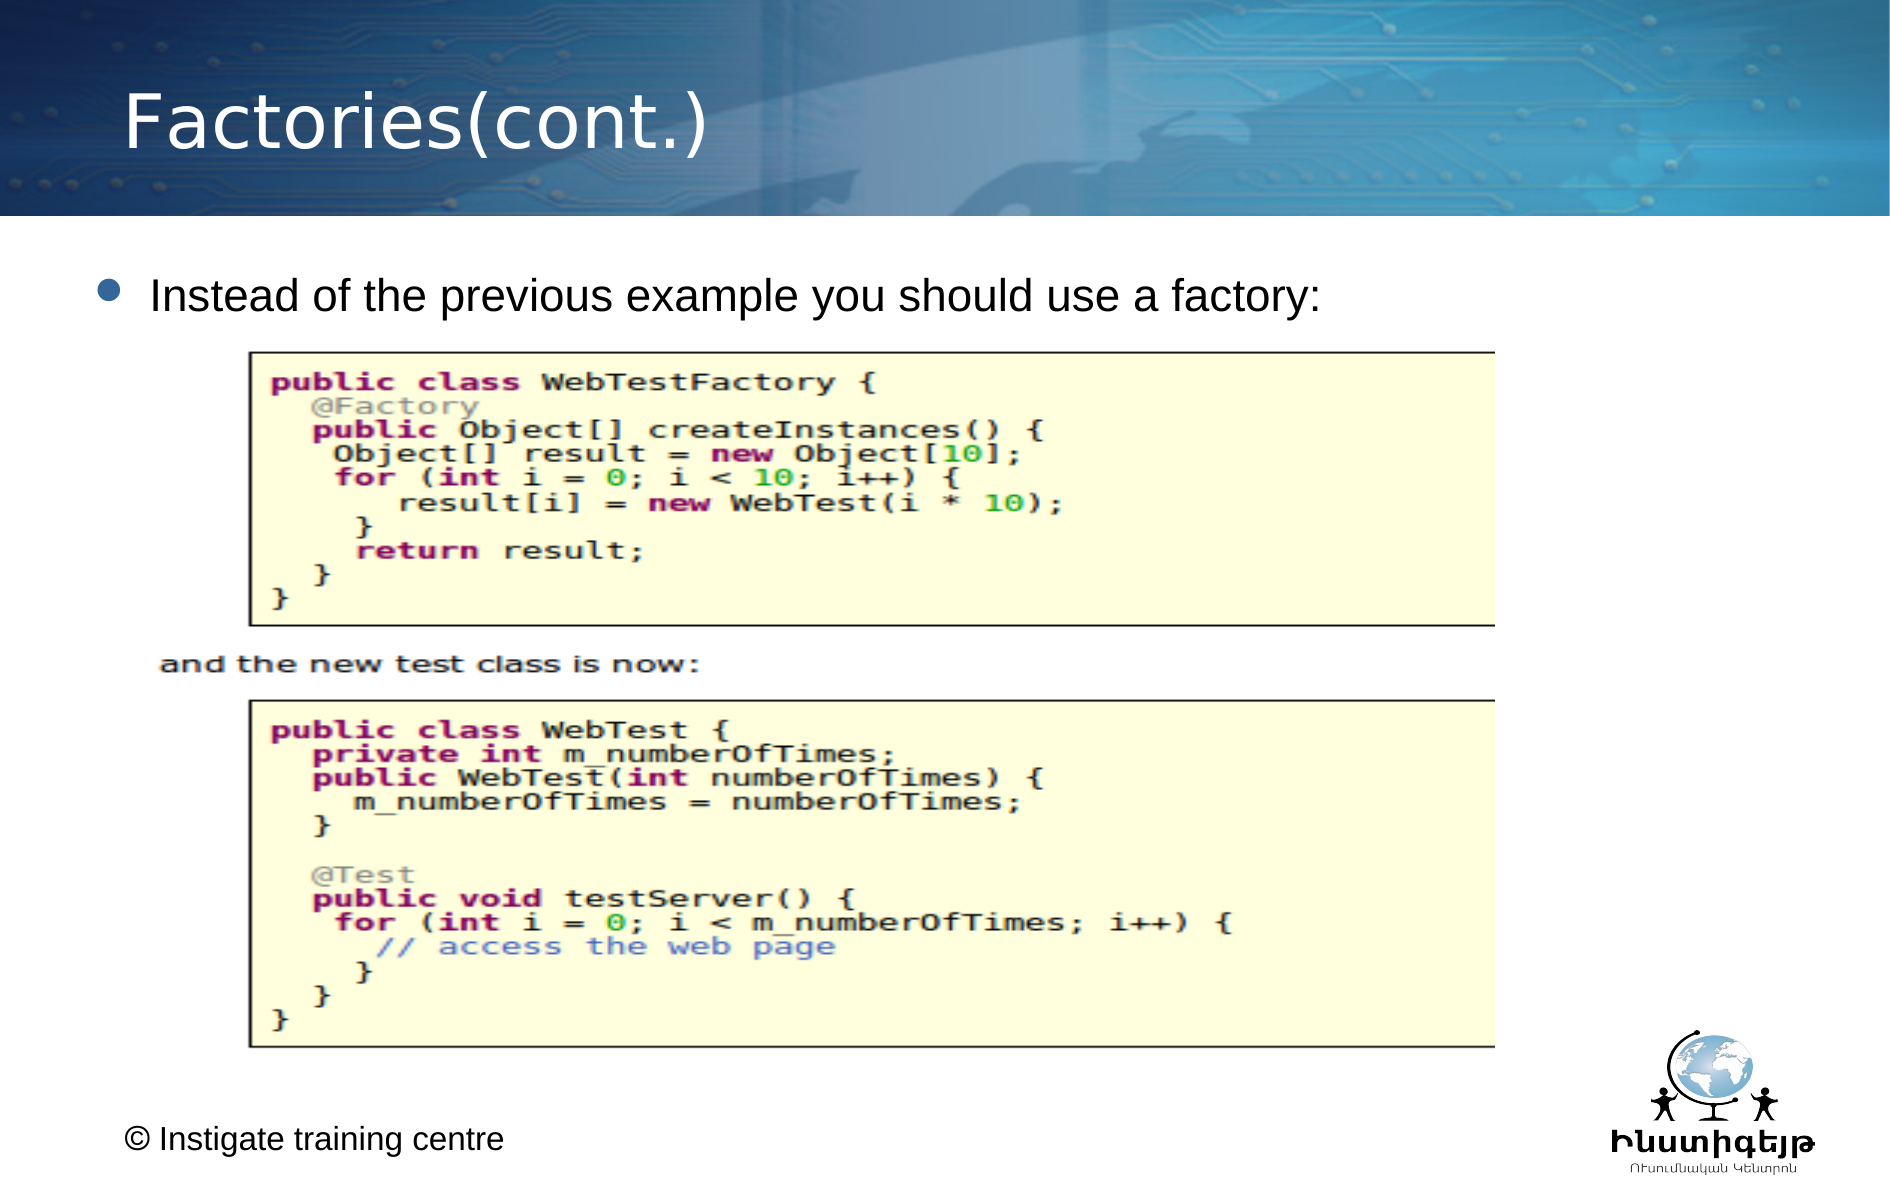

# Factories(cont.)
Instead of the previous example you should use a factory: